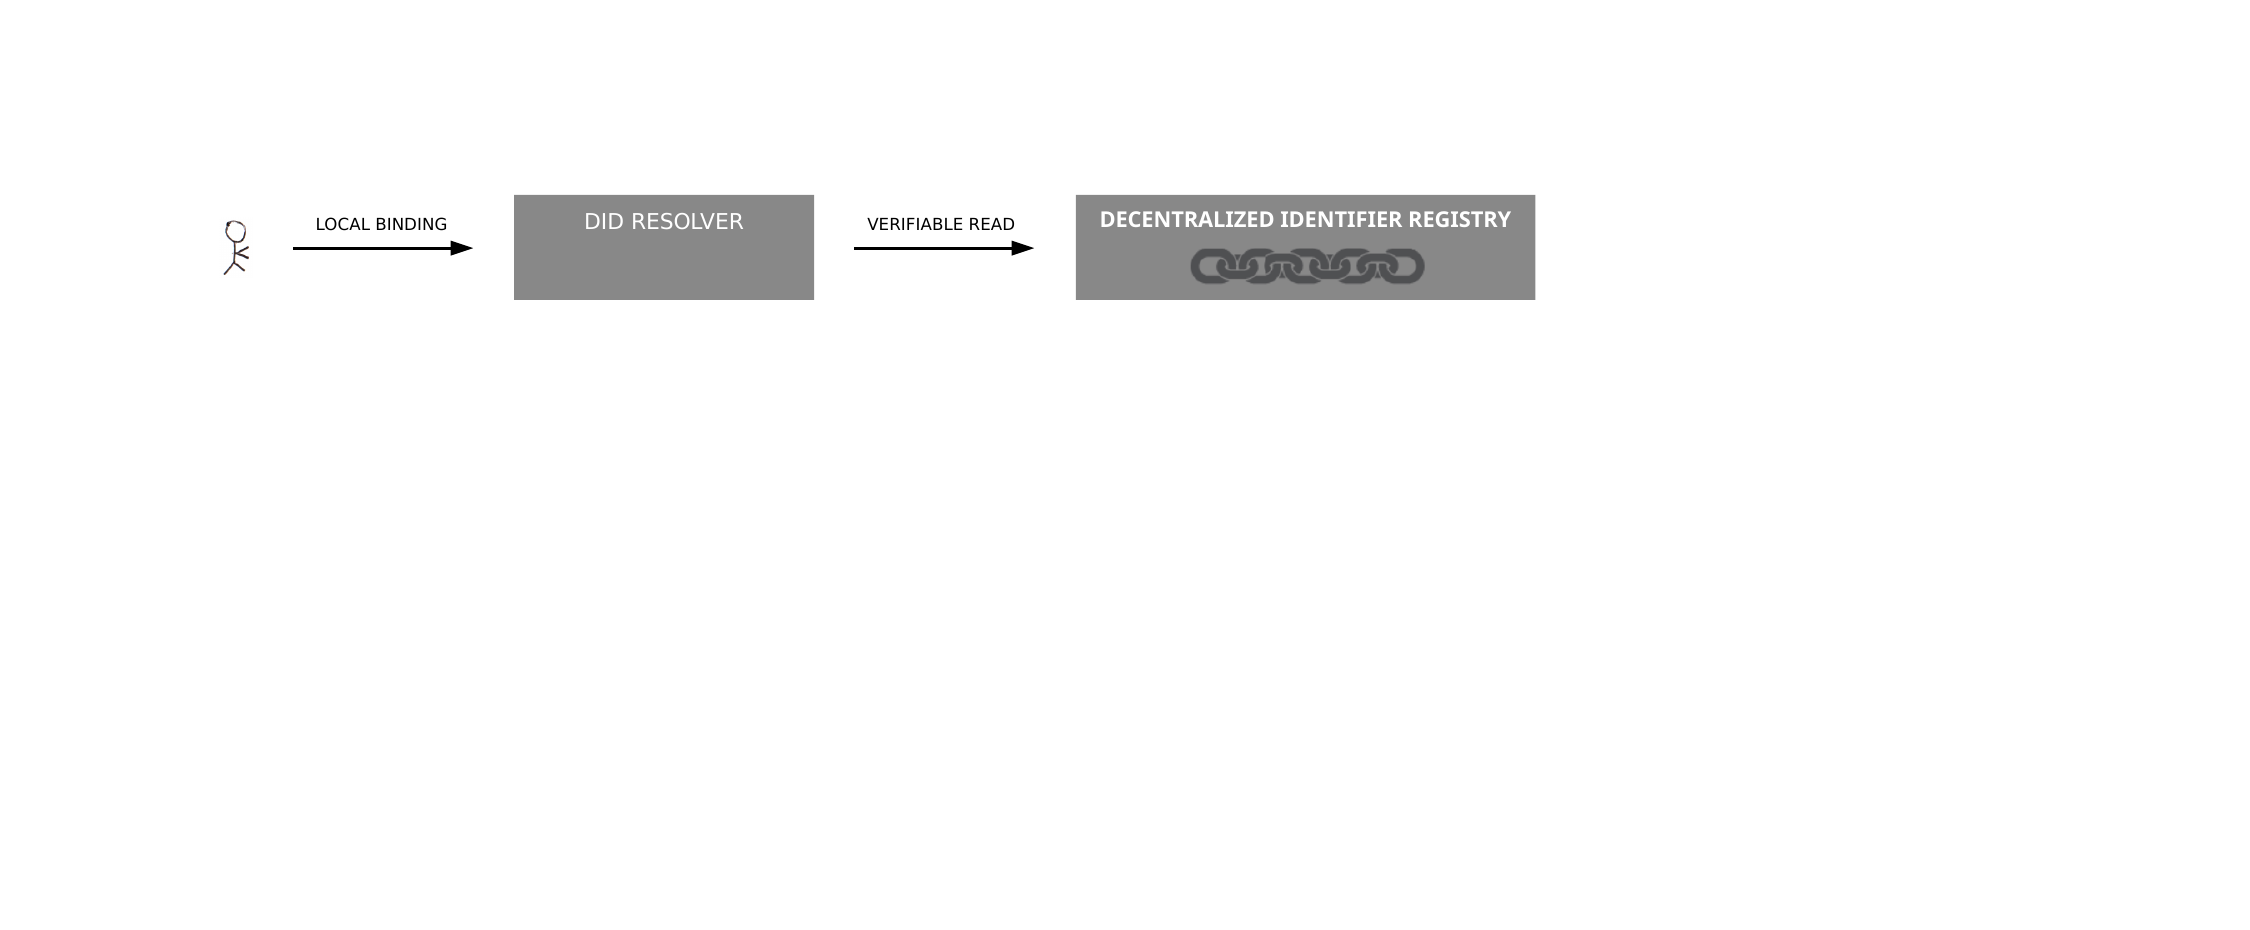

DID RESOLVER
DECENTRALIZED IDENTIFIER REGISTRY
LOCAL BINDING
VERIFIABLE READ